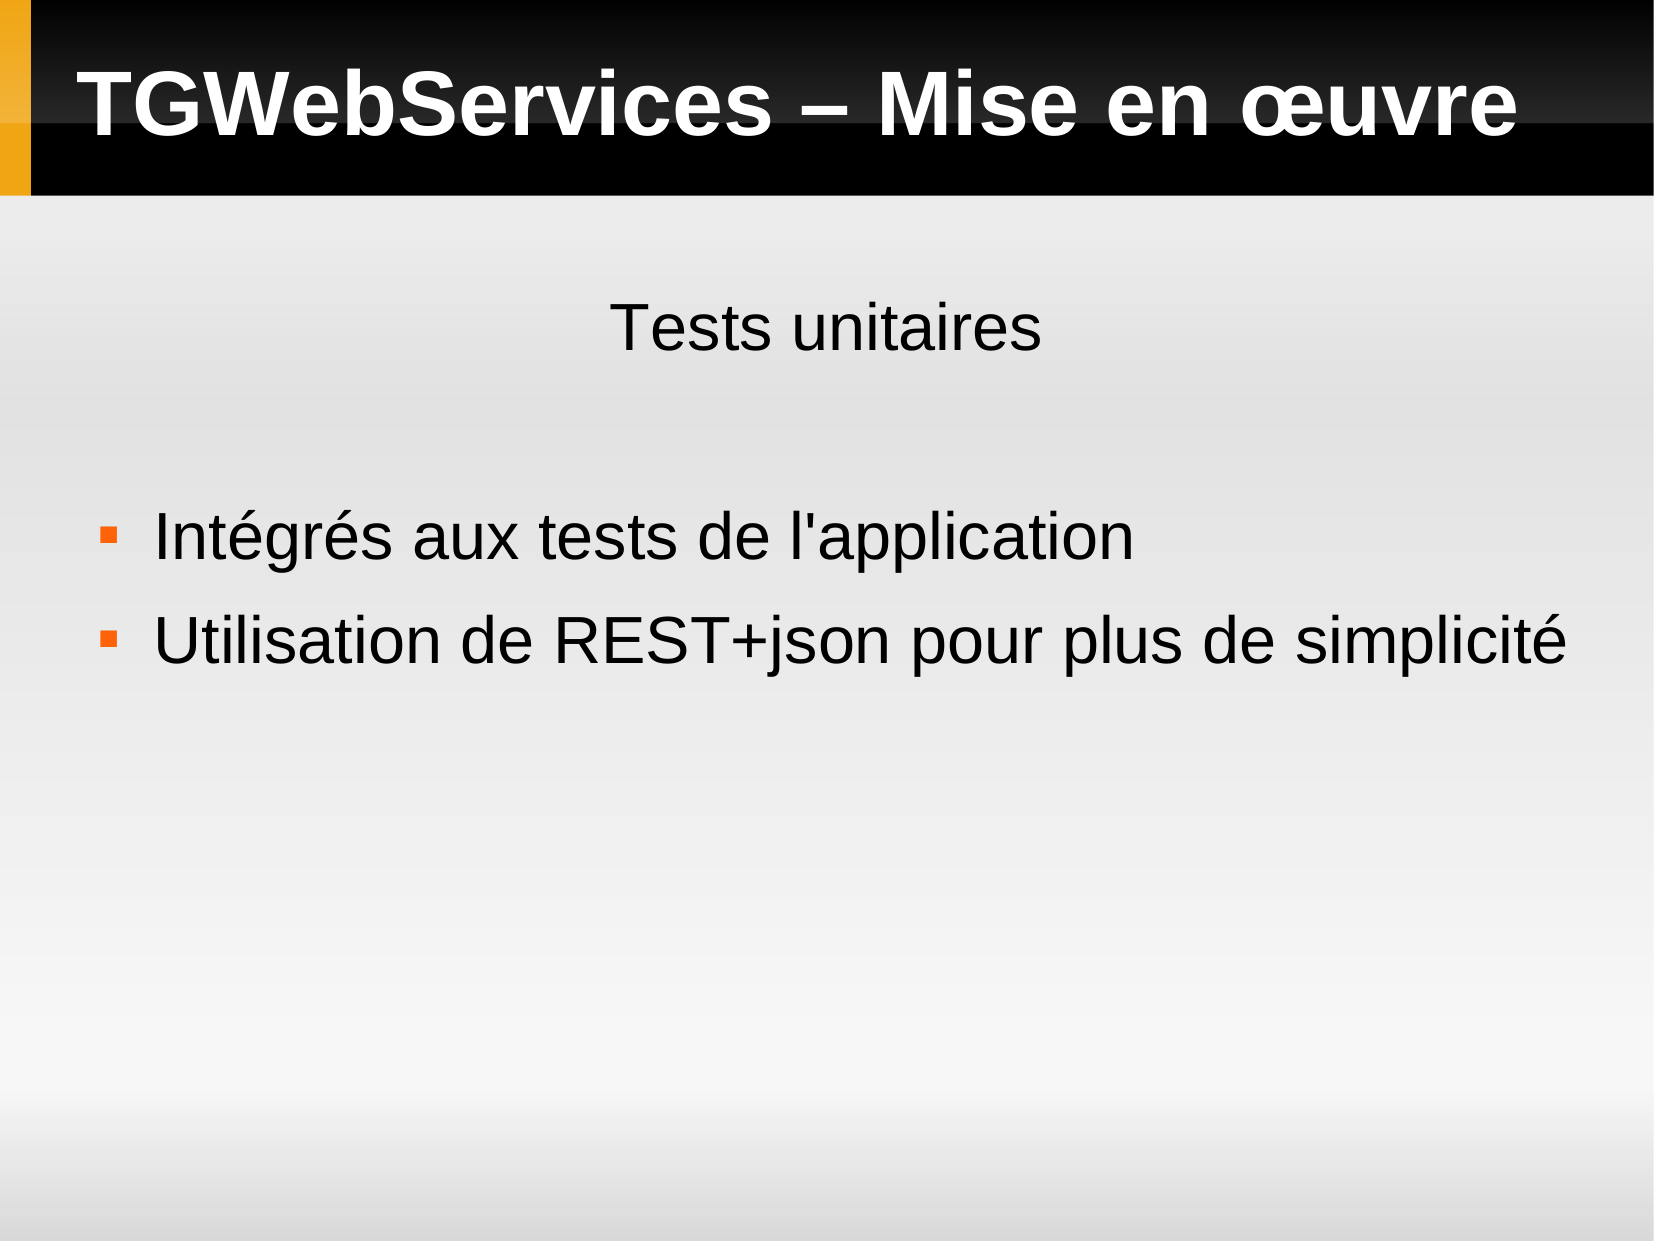

# TGWebServices – Mise en œuvre
Tests unitaires
Intégrés aux tests de l'application
Utilisation de REST+json pour plus de simplicité